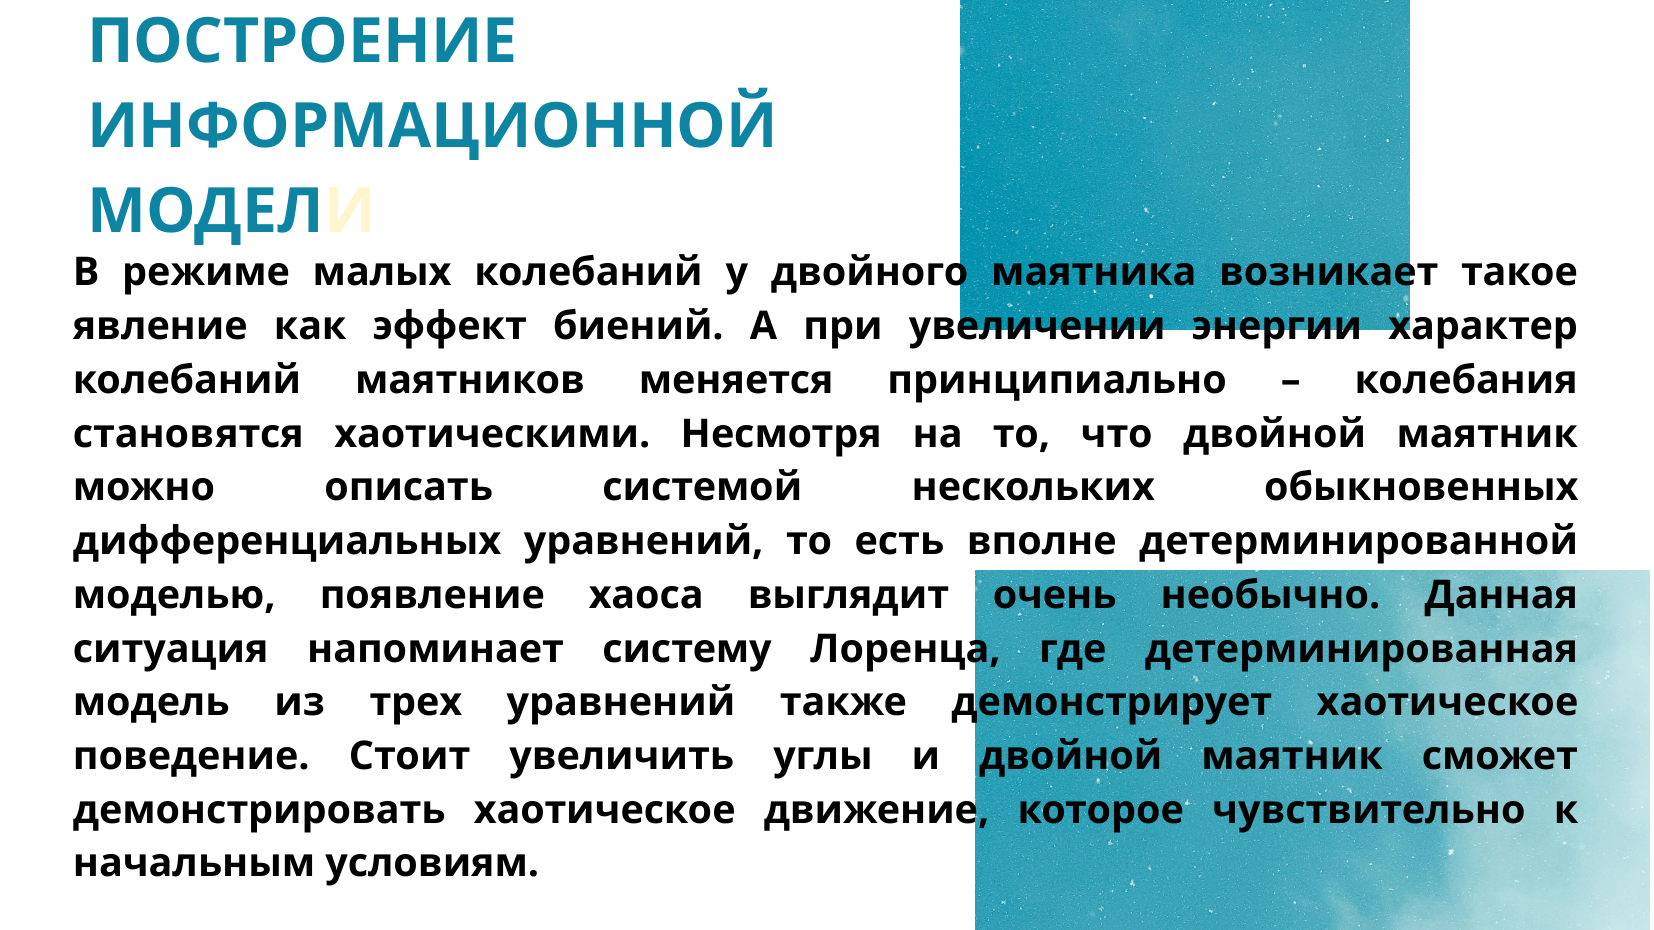

# ПОСТРОЕНИЕ ИНФОРМАЦИОННОЙ МОДЕЛИ
В режиме малых колебаний у двойного маятника возникает такое явление как эффект биений. А при увеличении энергии характер колебаний маятников меняется принципиально – колебания становятся хаотическими. Несмотря на то, что двойной маятник можно описать системой нескольких обыкновенных дифференциальных уравнений, то есть вполне детерминированной моделью, появление хаоса выглядит очень необычно. Данная ситуация напоминает систему Лоренца, где детерминированная модель из трех уравнений также демонстрирует хаотическое поведение. Стоит увеличить углы и двойной маятник сможет демонстрировать хаотическое движение, которое чувствительно к начальным условиям.